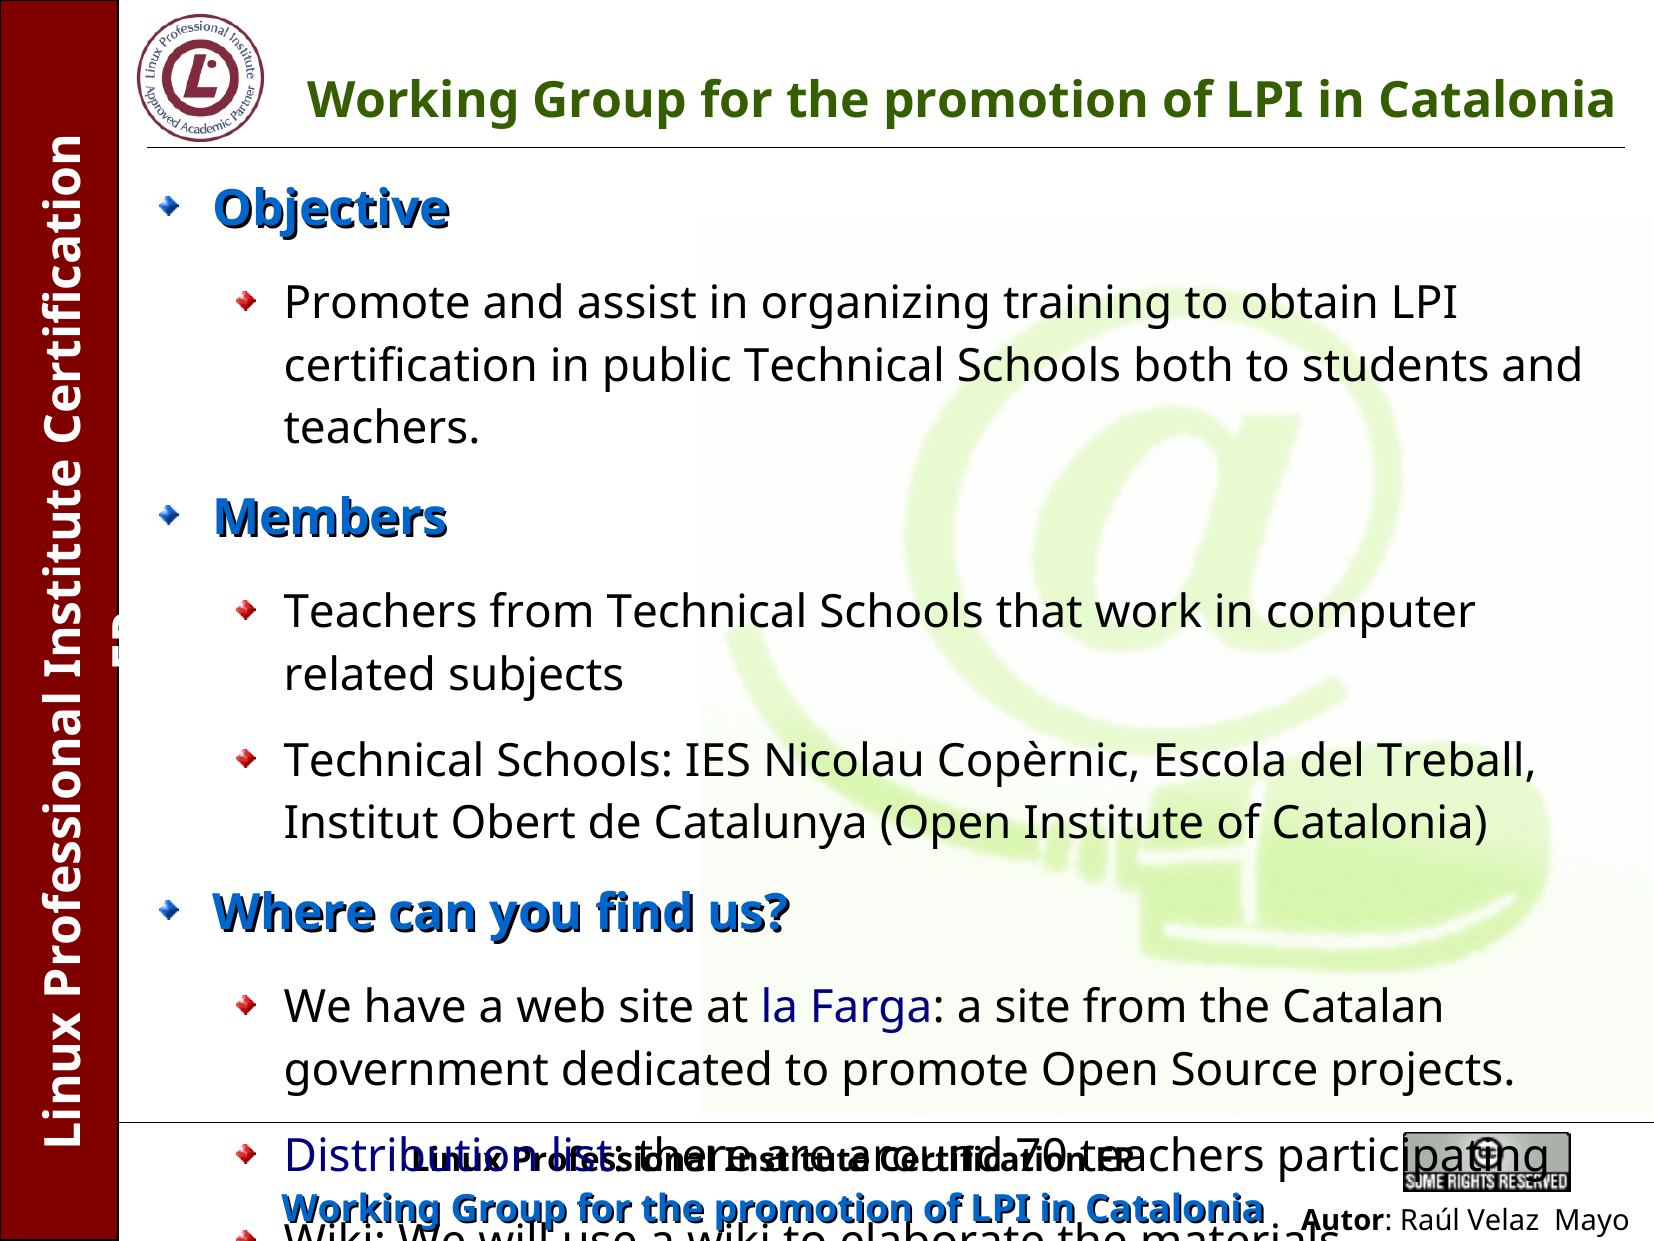

# Working Group for the promotion of LPI in Catalonia
Objective
Promote and assist in organizing training to obtain LPI certification in public Technical Schools both to students and teachers.
Members
Teachers from Technical Schools that work in computer related subjects
Technical Schools: IES Nicolau Copèrnic, Escola del Treball, Institut Obert de Catalunya (Open Institute of Catalonia)
Where can you find us?
We have a web site at la Farga: a site from the Catalan government dedicated to promote Open Source projects.
Distribution list: there are around 70 teachers participating
Wiki: We will use a wiki to elaborate the materials